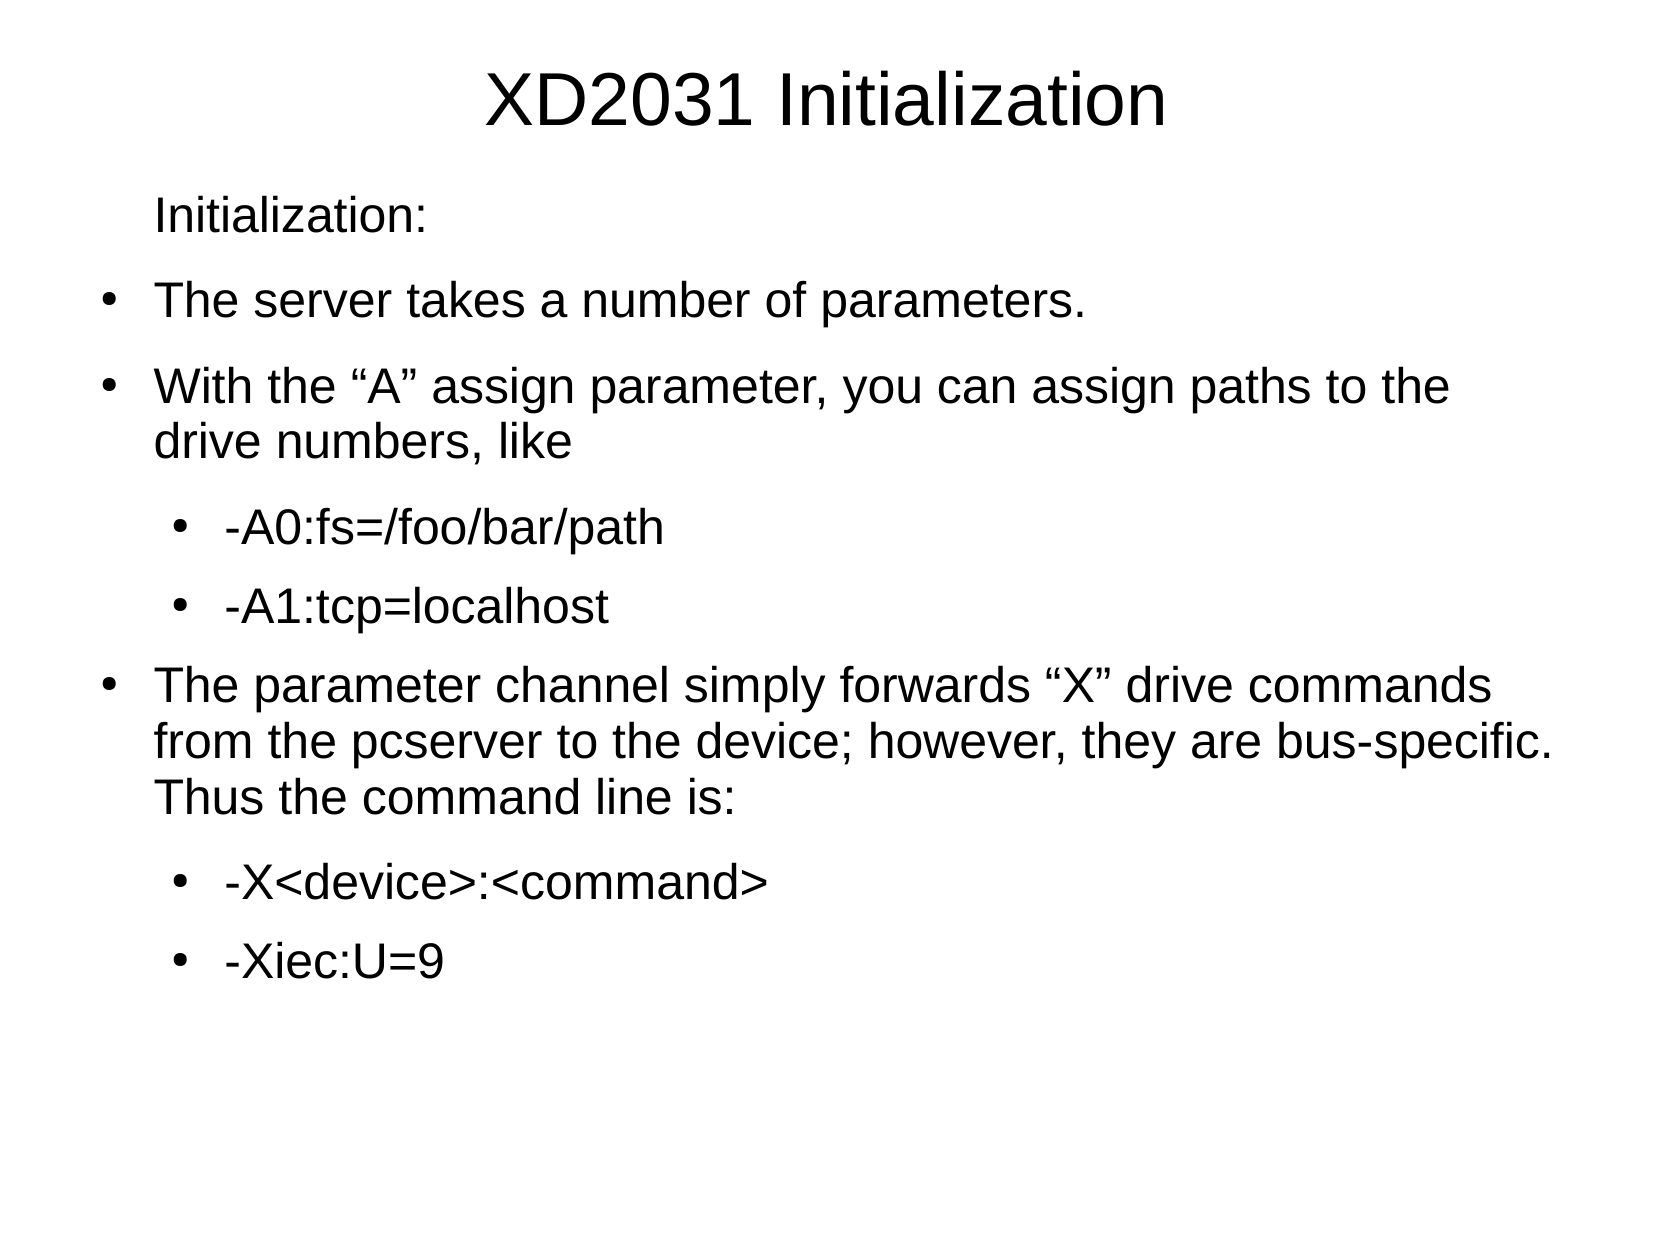

# XD2031 Initialization
Initialization:
The server takes a number of parameters.
With the “A” assign parameter, you can assign paths to the drive numbers, like
-A0:fs=/foo/bar/path
-A1:tcp=localhost
The parameter channel simply forwards “X” drive commands from the pcserver to the device; however, they are bus-specific. Thus the command line is:
-X<device>:<command>
-Xiec:U=9